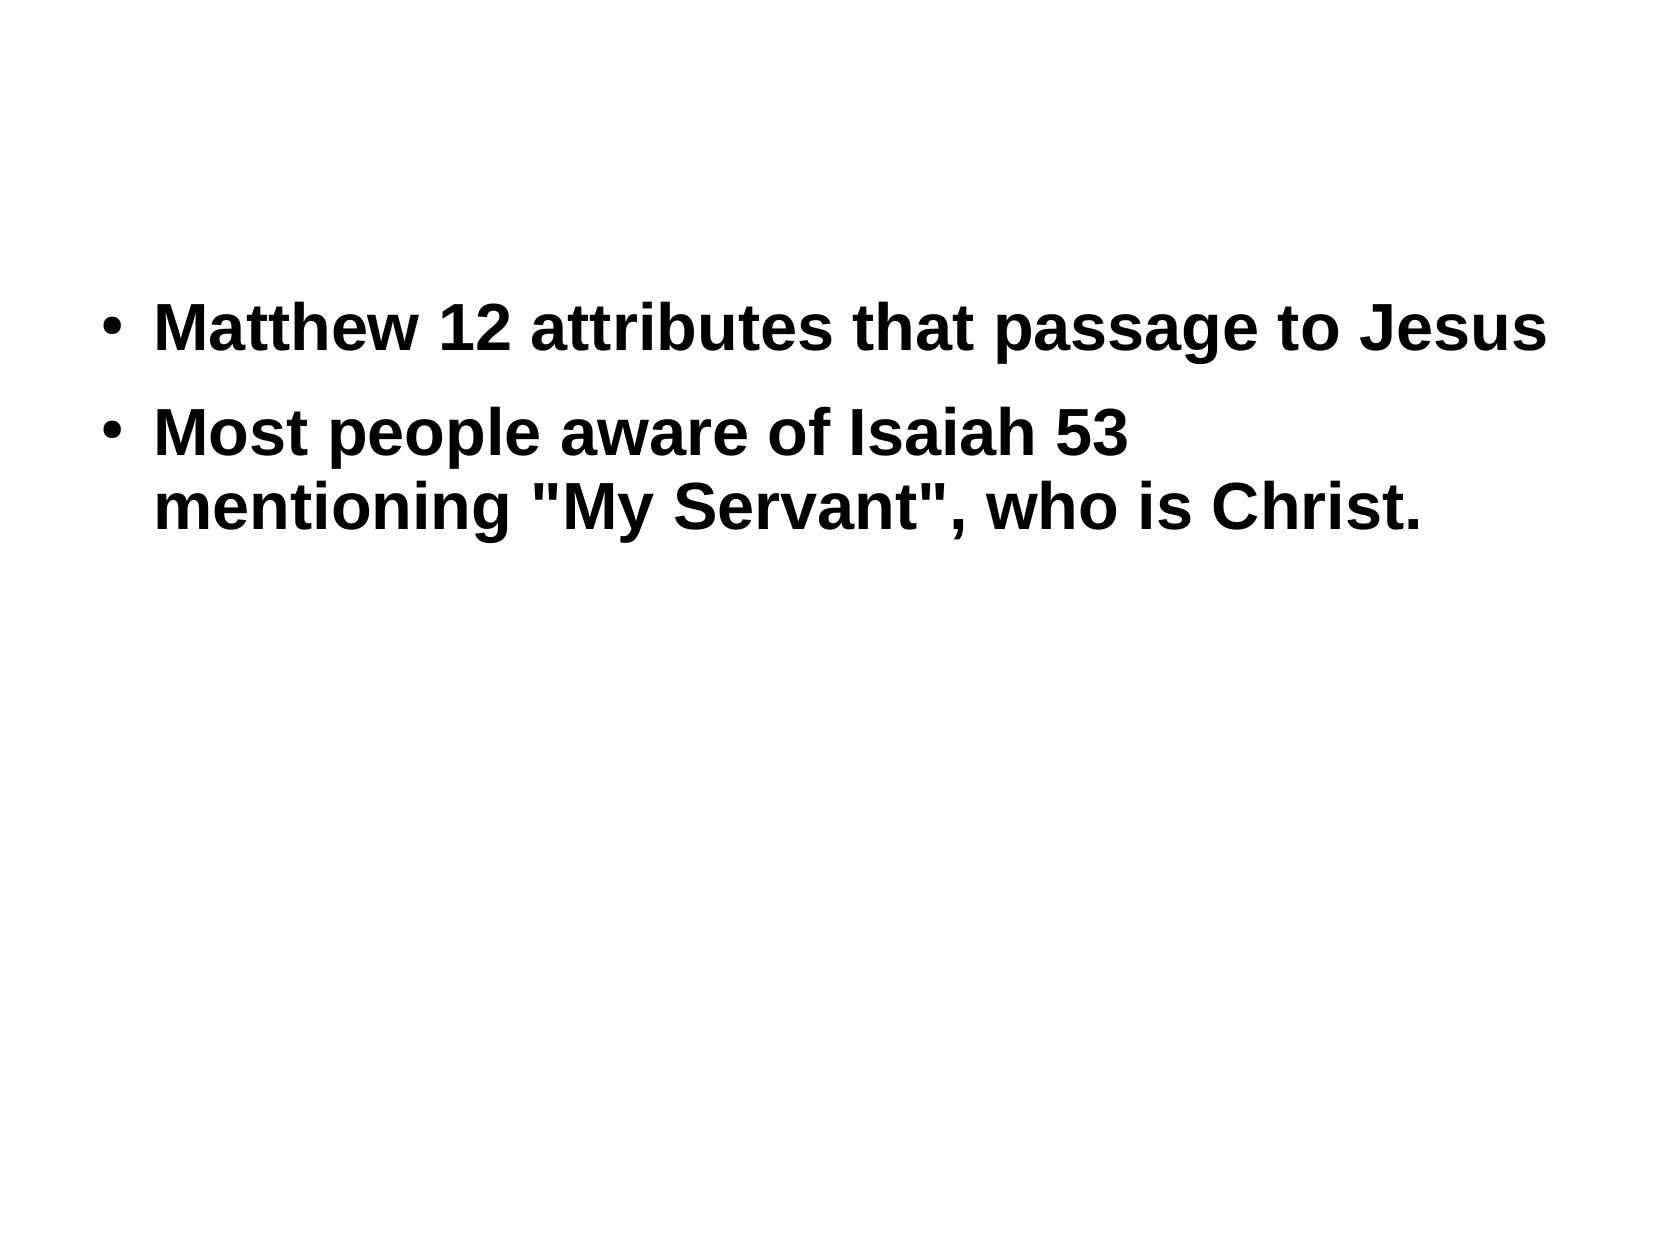

#
Matthew 12 attributes that passage to Jesus
Most people aware of Isaiah 53
mentioning "My Servant", who is Christ.